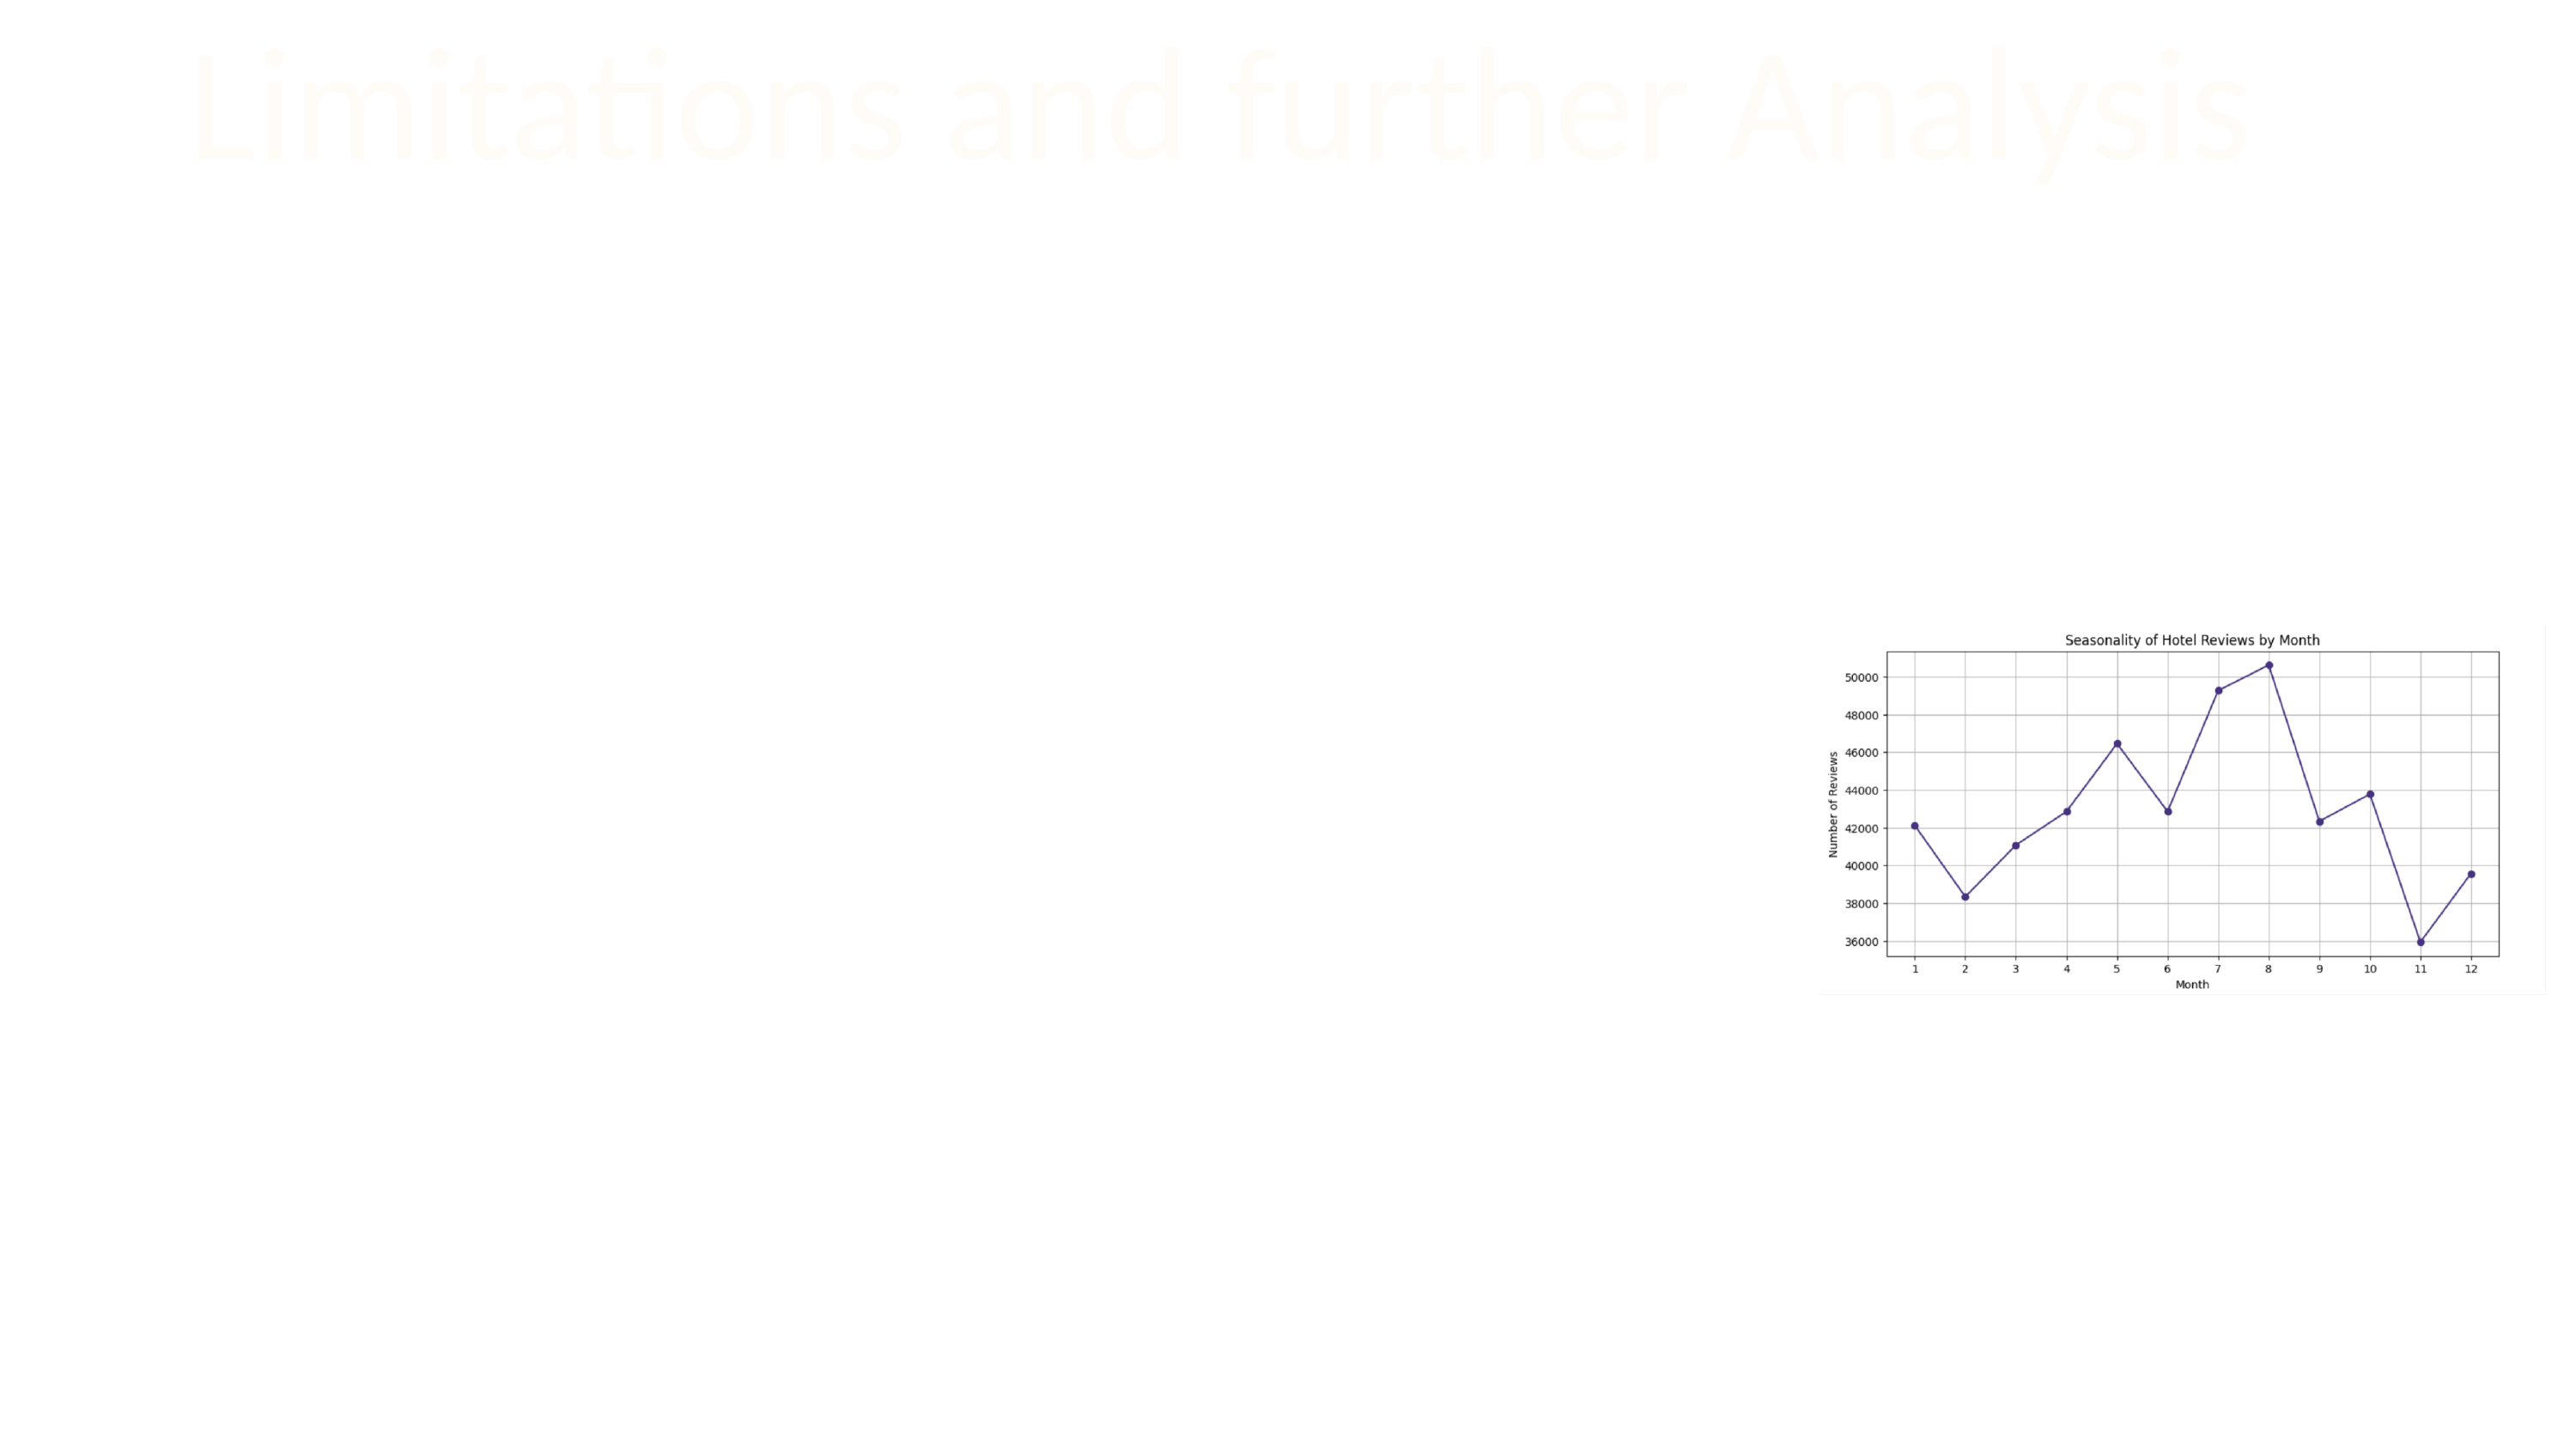

Limitations and further Analysis
Limitations:
Missing values: Too many blanks and null values making the dataset unreliable and biased
Unstructured text: Free-form reviews require a lot of pre-processing
Irrelevant Data: Non-informative content (irrelevant text like positive revies in the 'Negative_Reviews' column)
Large Volume: Required special tools and techniques
Further Analysis:
Utilize cross-validation for more robust model evaluation
We could also explore the seasonality of reviews to see if there are patterns across months or seasons.
For example, do hotels receive more negative reviews in summer due to overcrowding?
 A next step could be to apply our approaches to the full dataset.